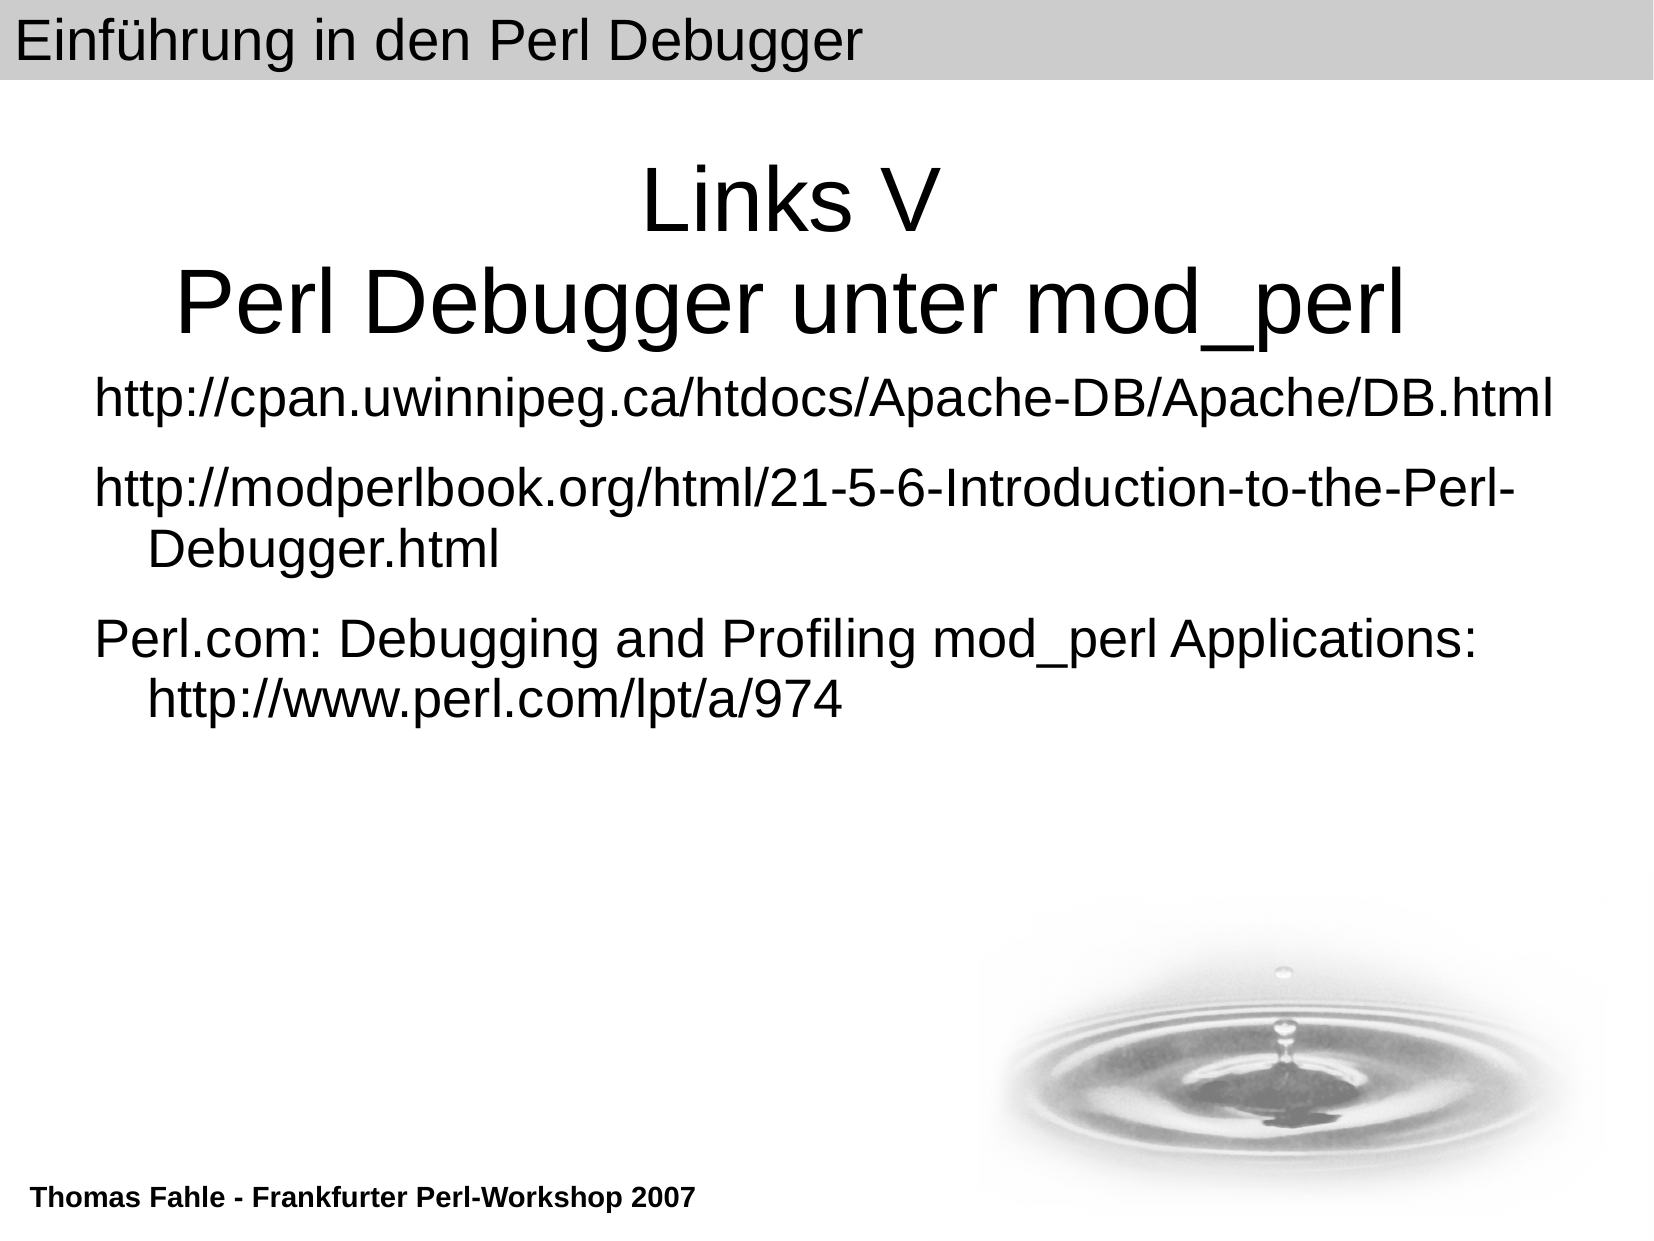

# Links V Perl Debugger unter mod_perl
http://cpan.uwinnipeg.ca/htdocs/Apache-DB/Apache/DB.html
http://modperlbook.org/html/21-5-6-Introduction-to-the-Perl-Debugger.html
Perl.com: Debugging and Profiling mod_perl Applications: http://www.perl.com/lpt/a/974